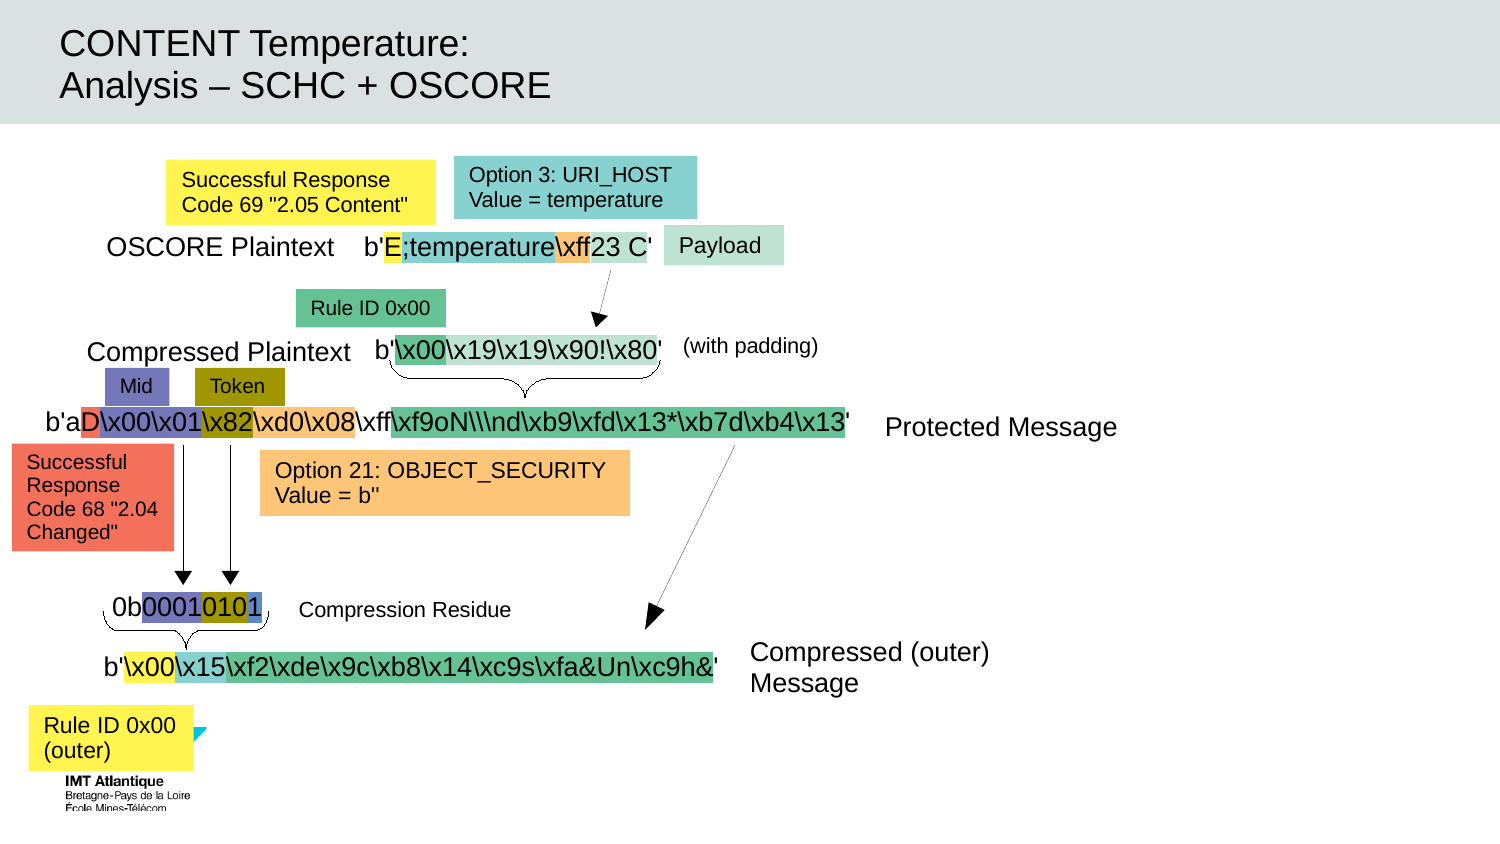

CONTENT Temperature:
Analysis – SCHC + OSCORE
Option 3: URI_HOST
Value = temperature
Successful Response
Code 69 "2.05 Content"
b'E;temperature\xff23 C'
Payload
OSCORE Plaintext
Rule ID 0x00
(with padding)
b'\x00\x19\x19\x90!\x80'
Compressed Plaintext
Mid
Token
b'aD\x00\x01\x82\xd0\x08\xff\xf9oN\\\nd\xb9\xfd\x13*\xb7d\xb4\x13'
Protected Message
Successful Response Code 68 "2.04 Changed"
Option 21: OBJECT_SECURITY
Value = b''
0b00010101
Compression Residue
Compressed (outer) Message
b'\x00\x15\xf2\xde\x9c\xb8\x14\xc9s\xfa&Un\xc9h&'
Rule ID 0x00 (outer)